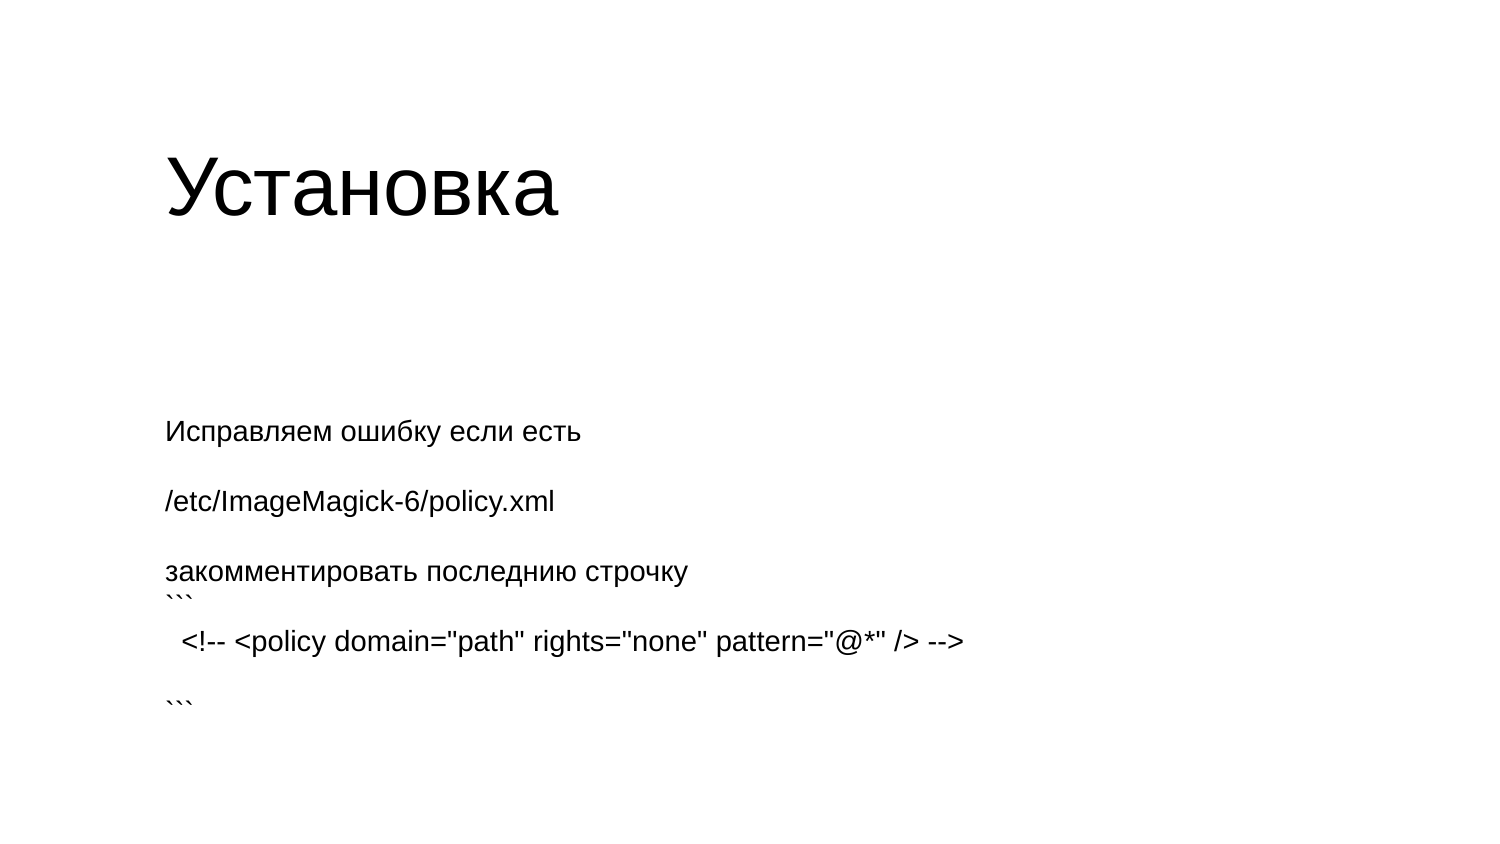

Установка
# pip install git+https://github.com/Zulko/moviepy/
Исправляем ошибку если есть
/etc/ImageMagick-6/policy.xml
закомментировать последнию строчку
```
 <!-- <policy domain="path" rights="none" pattern="@*" /> -->
```